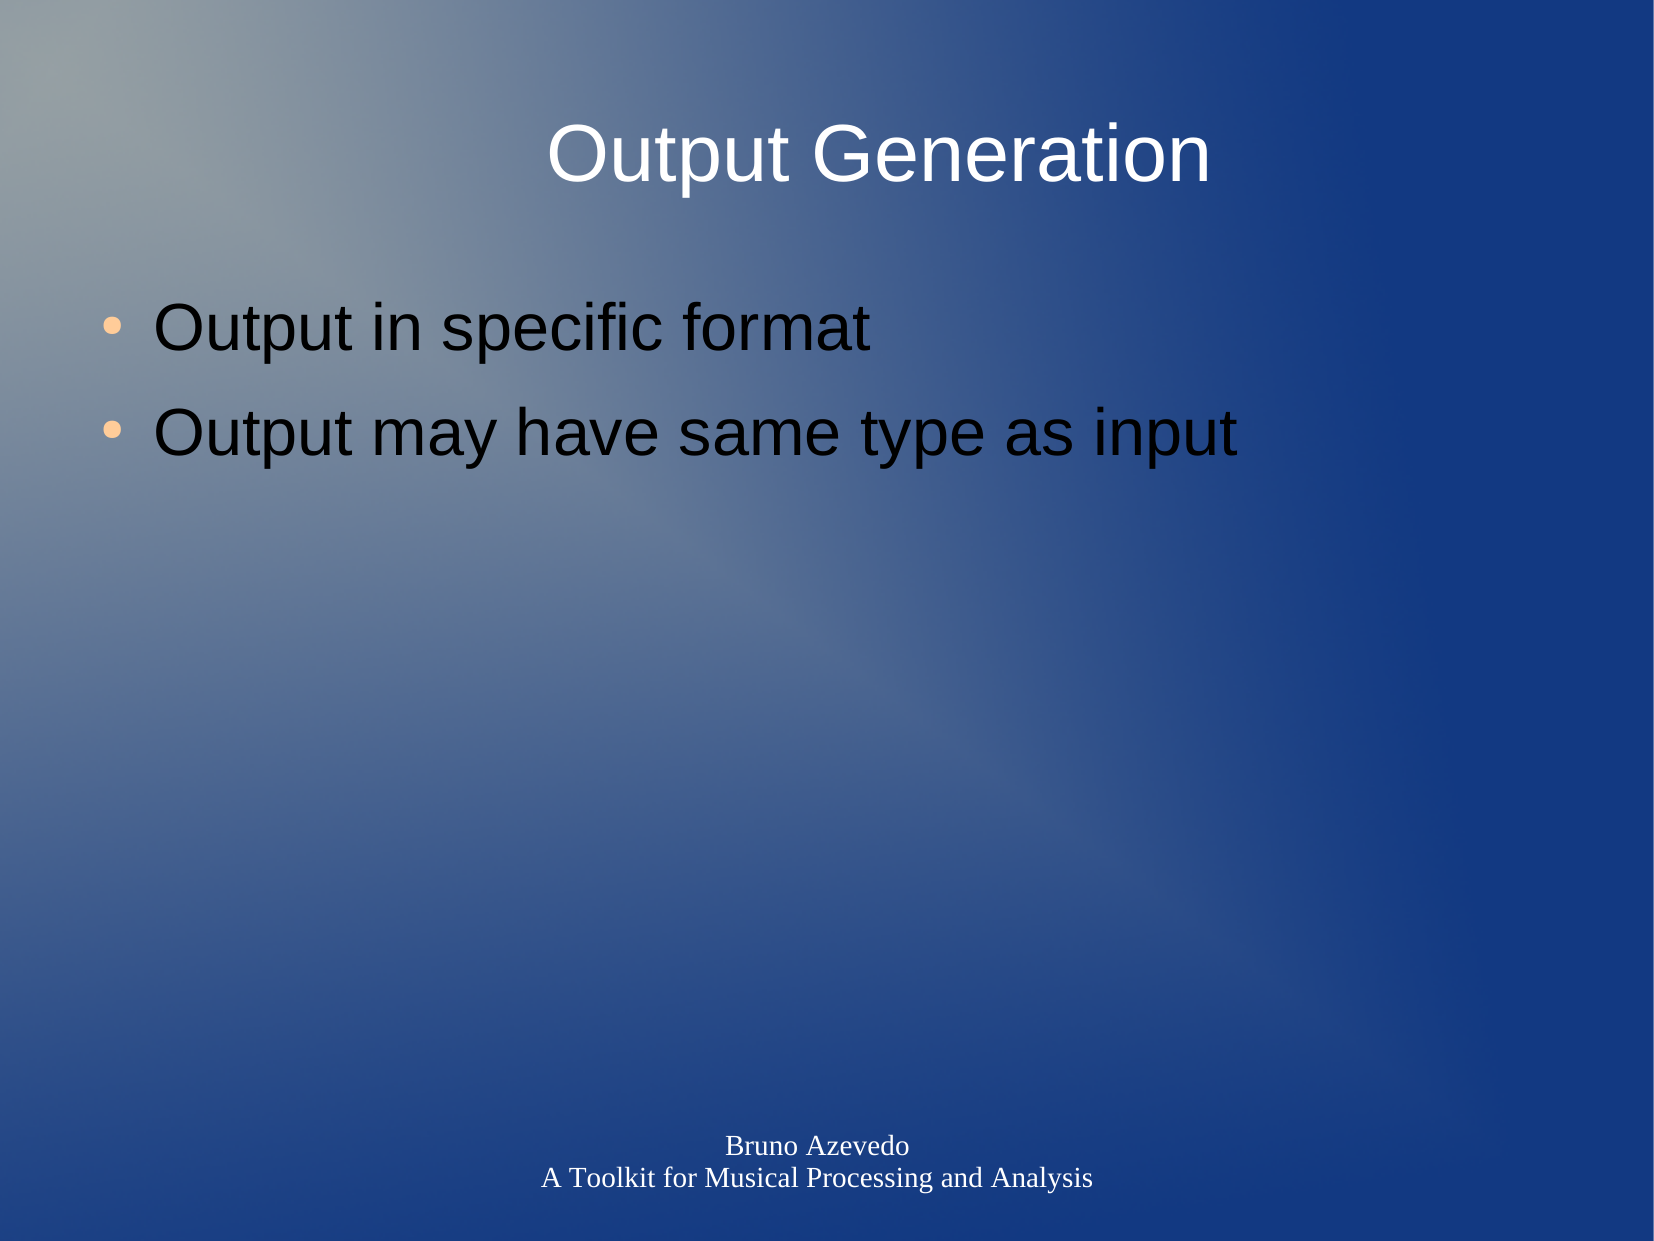

# Output Generation
Output in specific format
Output may have same type as input